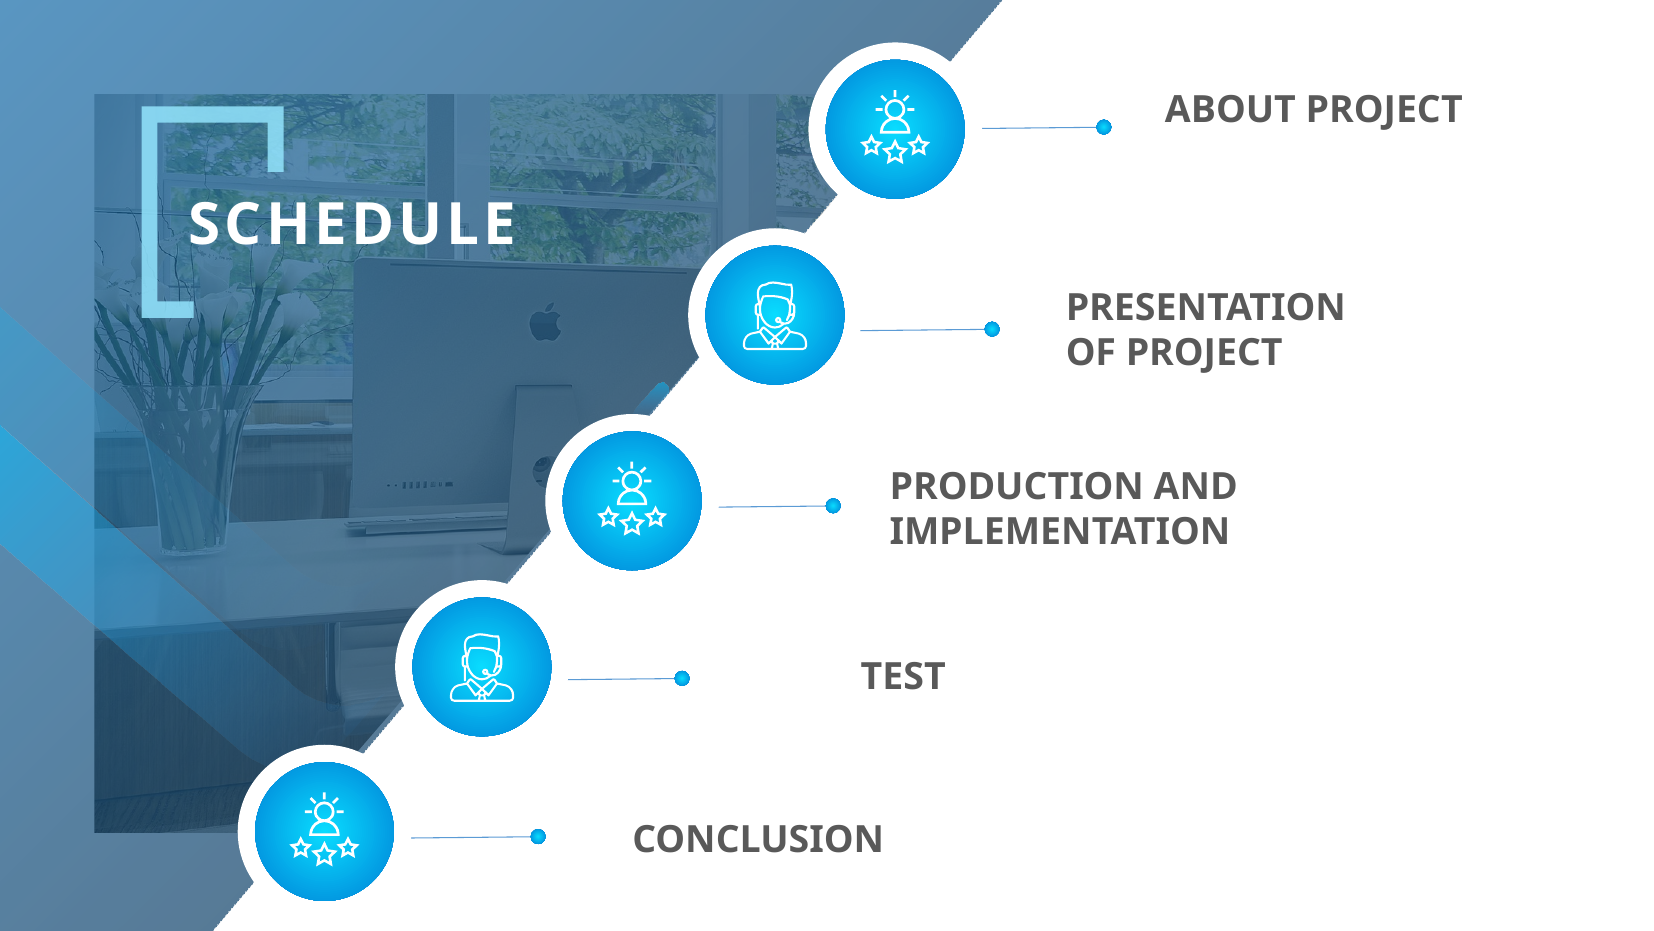

ABOUT PROJECT
SCHEDULE
PRESENTATION
OF PROJECT
PRODUCTION AND
IMPLEMENTATION
TEST
CONCLUSION